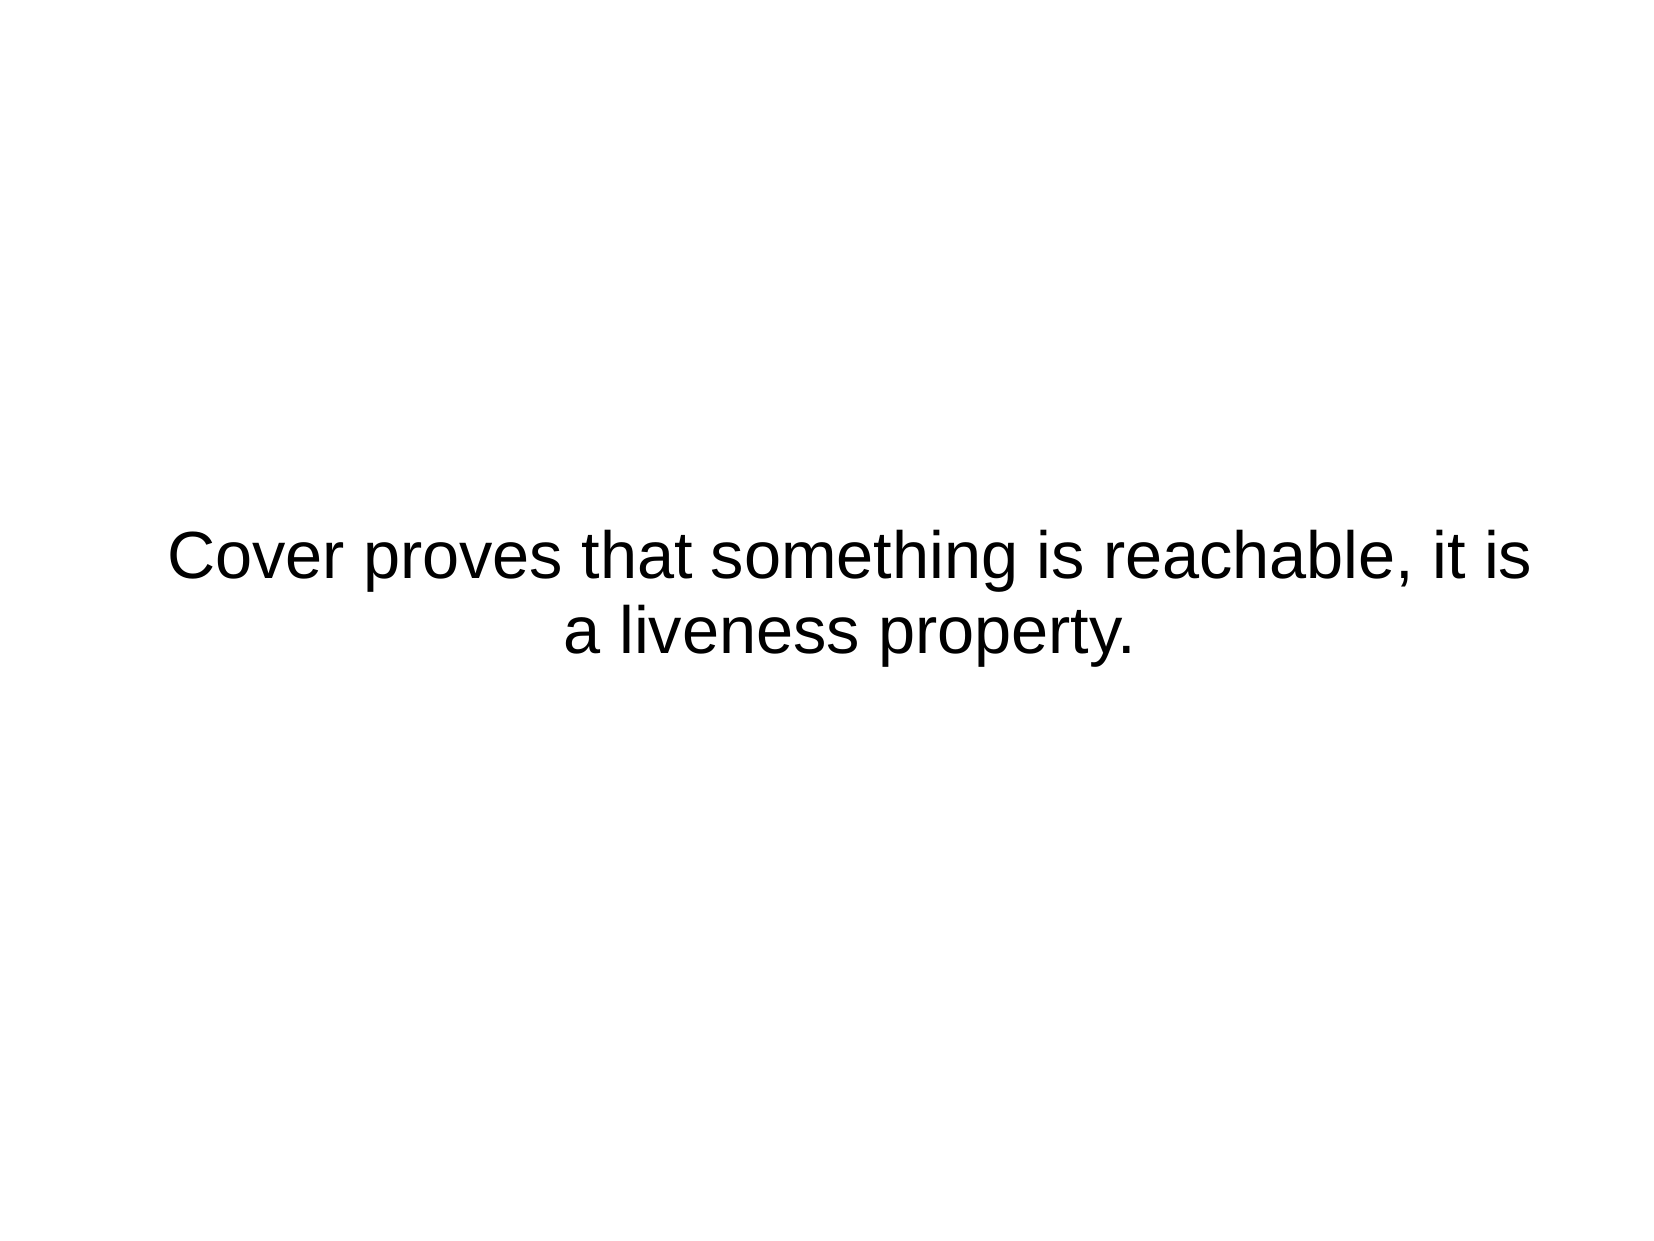

# Cover proves that something is reachable, it is a liveness property.